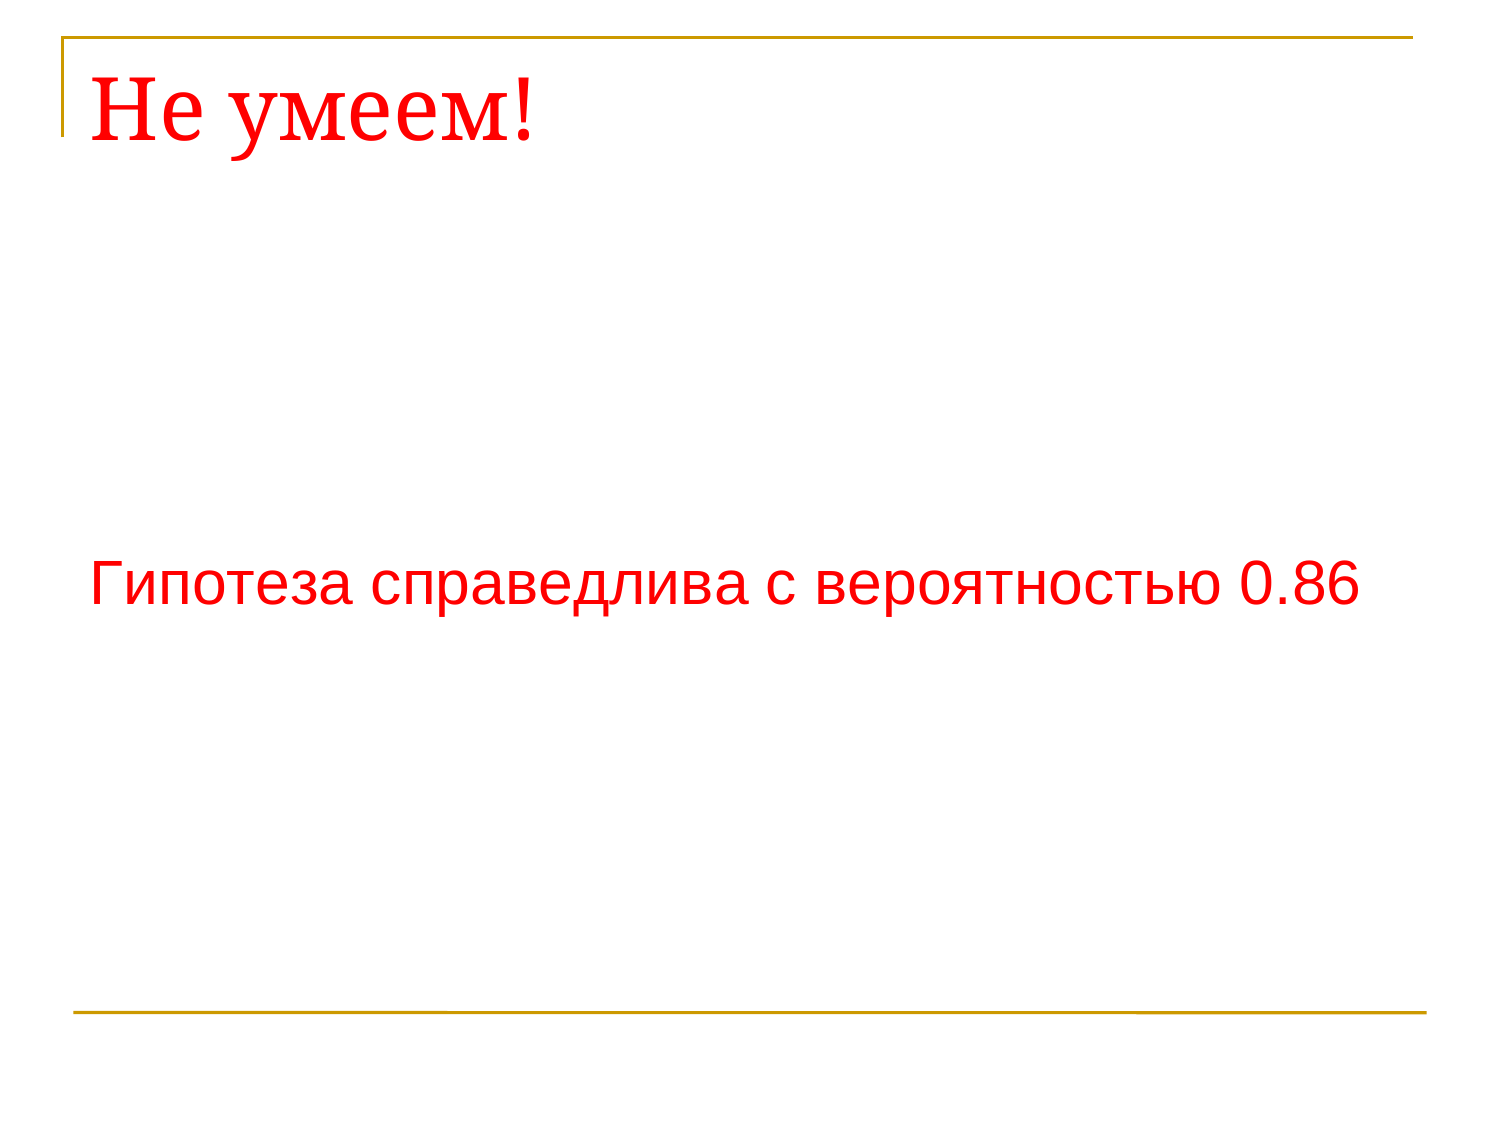

# Не умеем!
Гипотеза справедлива с вероятностью 0.86